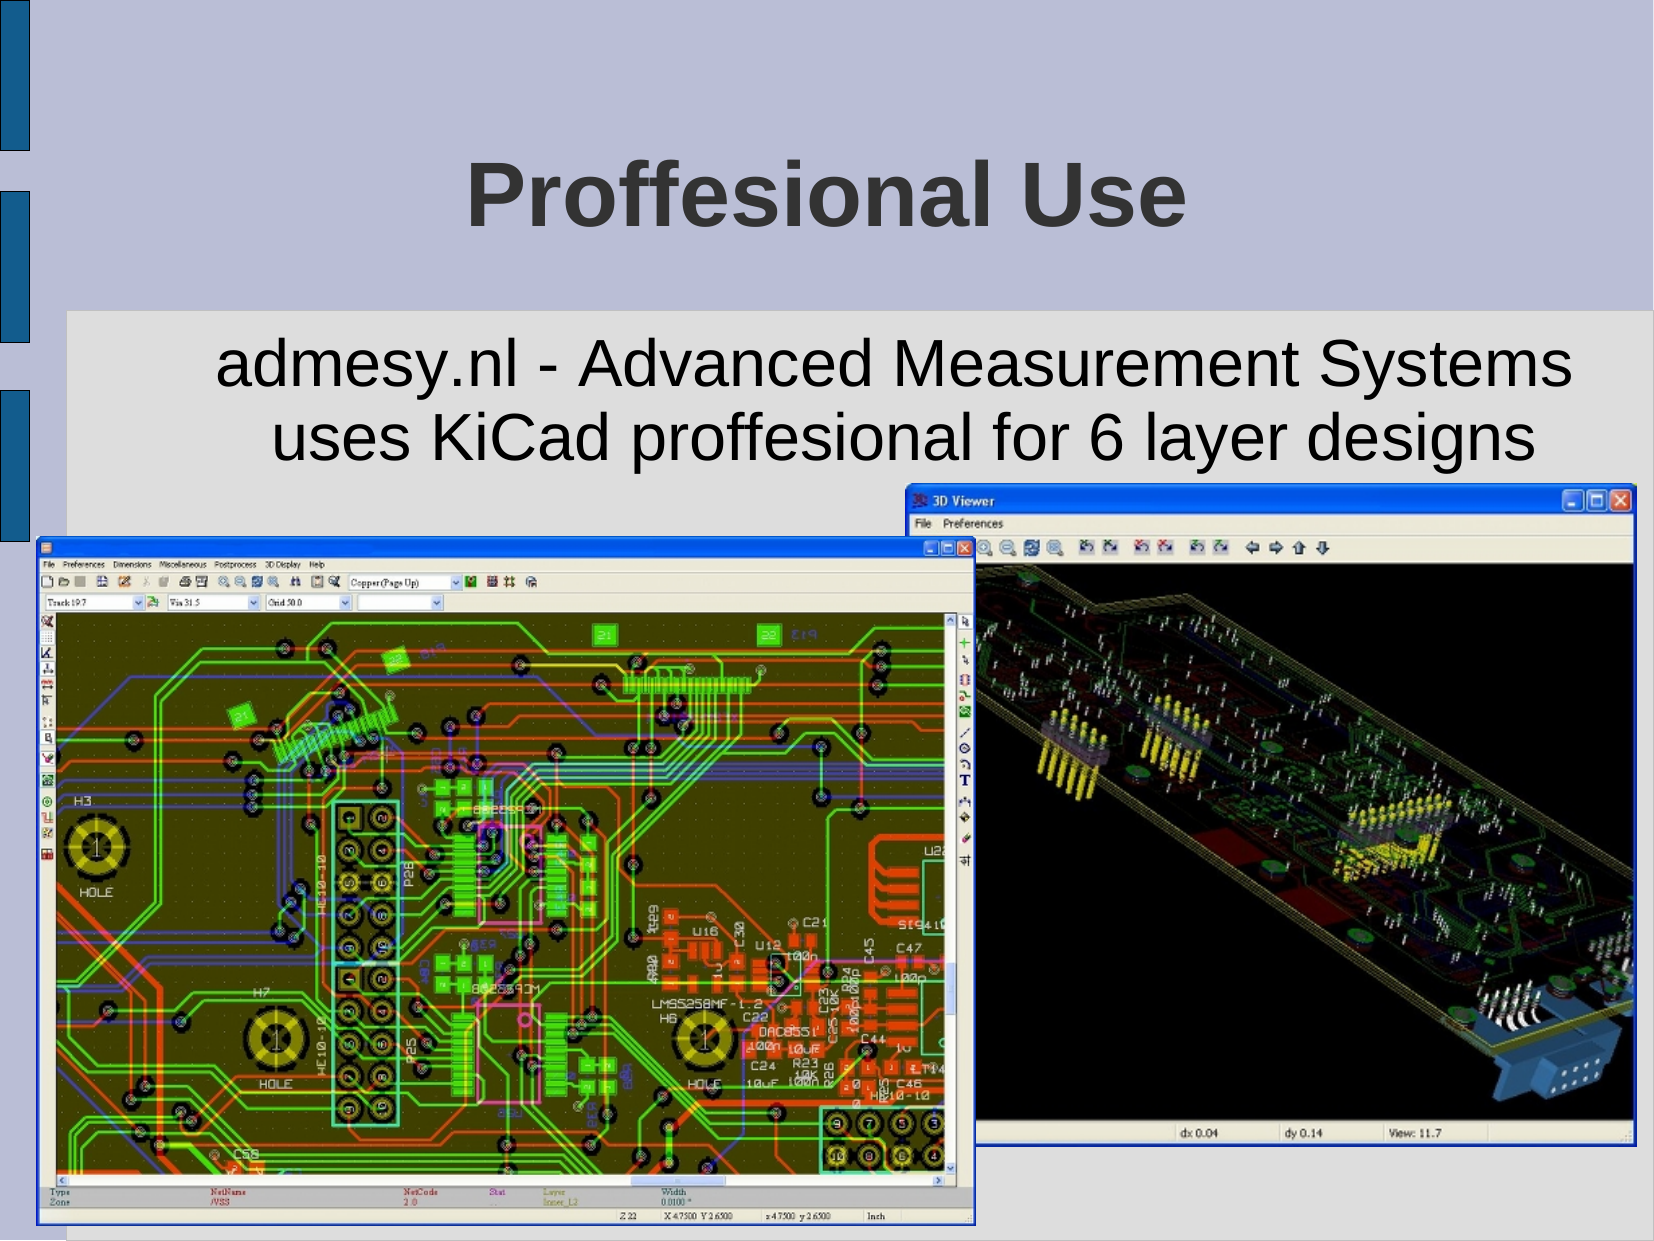

# Proffesional Use
admesy.nl - Advanced Measurement Systems
uses KiCad proffesional for 6 layer designs